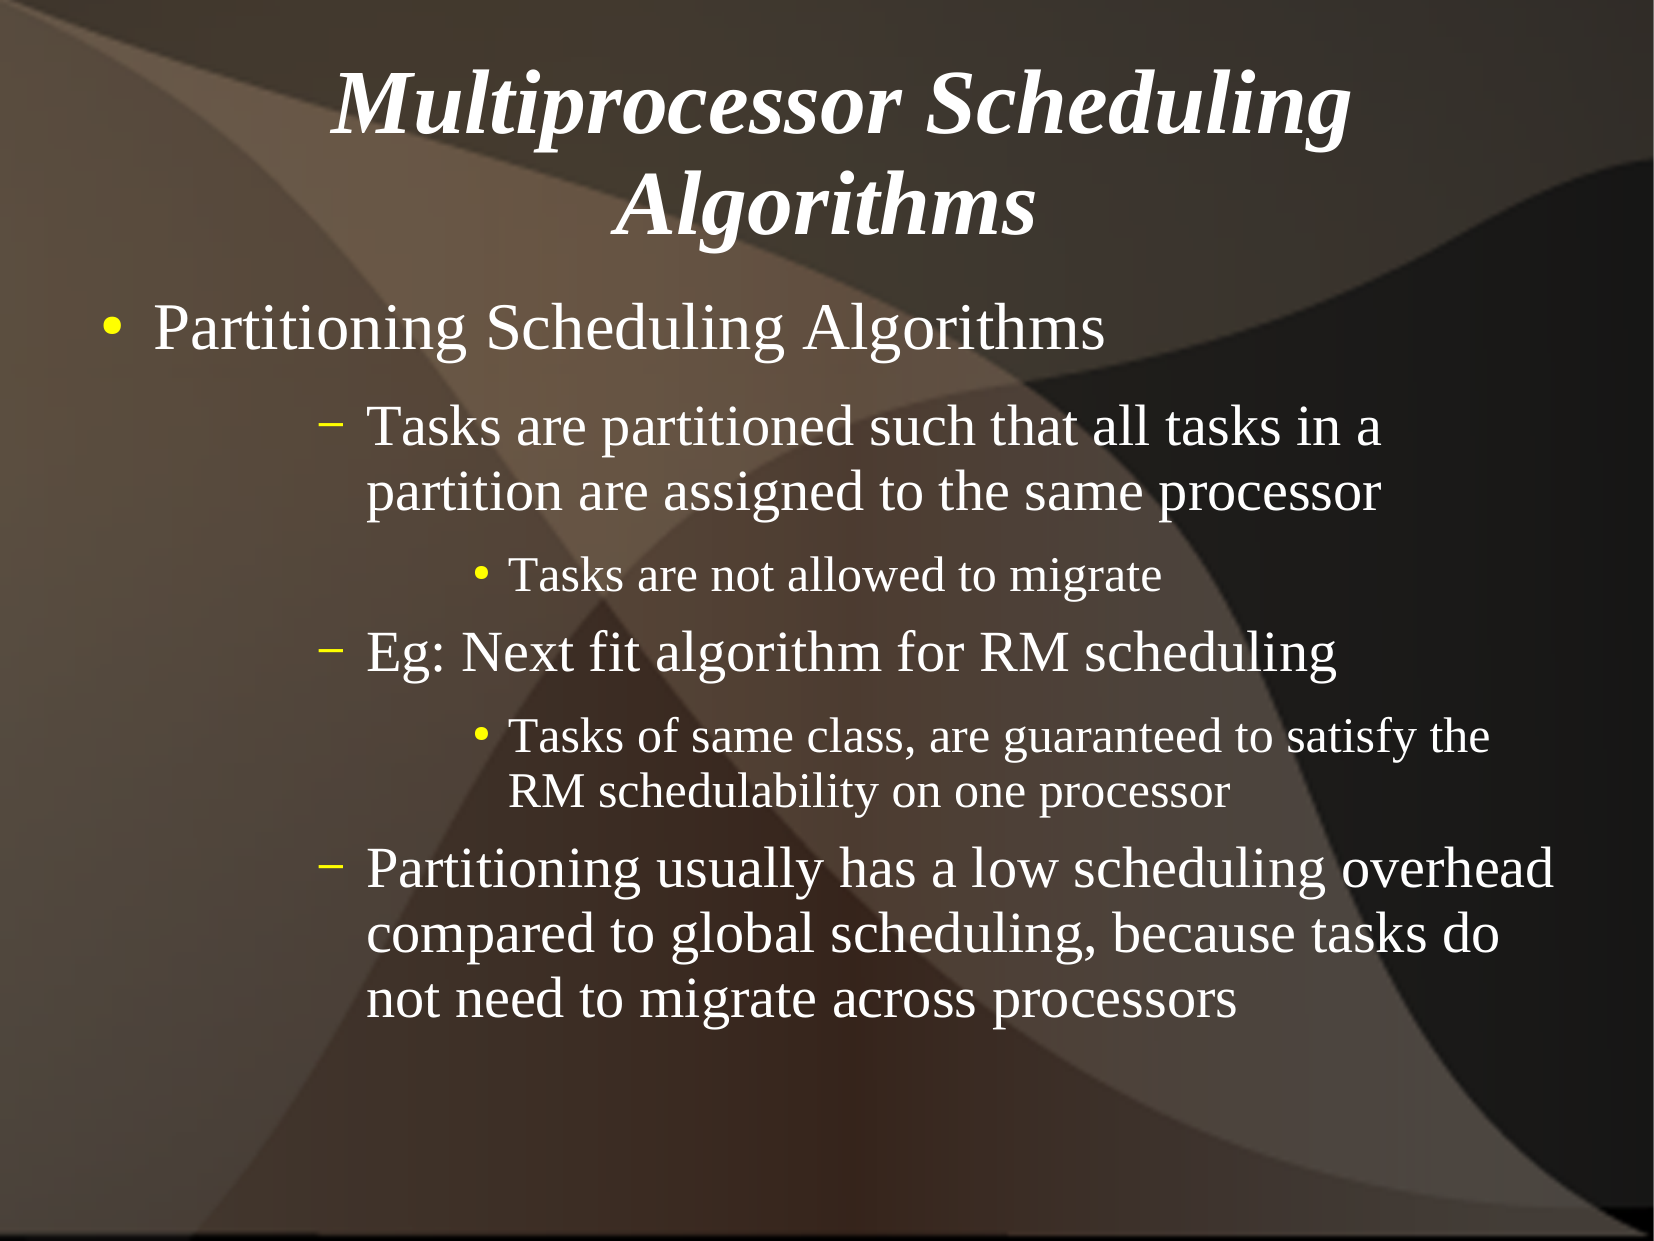

# Multiprocessor Scheduling Algorithms
Partitioning Scheduling Algorithms
Tasks are partitioned such that all tasks in a partition are assigned to the same processor
Tasks are not allowed to migrate
Eg: Next fit algorithm for RM scheduling
Tasks of same class, are guaranteed to satisfy the RM schedulability on one processor
Partitioning usually has a low scheduling overhead compared to global scheduling, because tasks do not need to migrate across processors